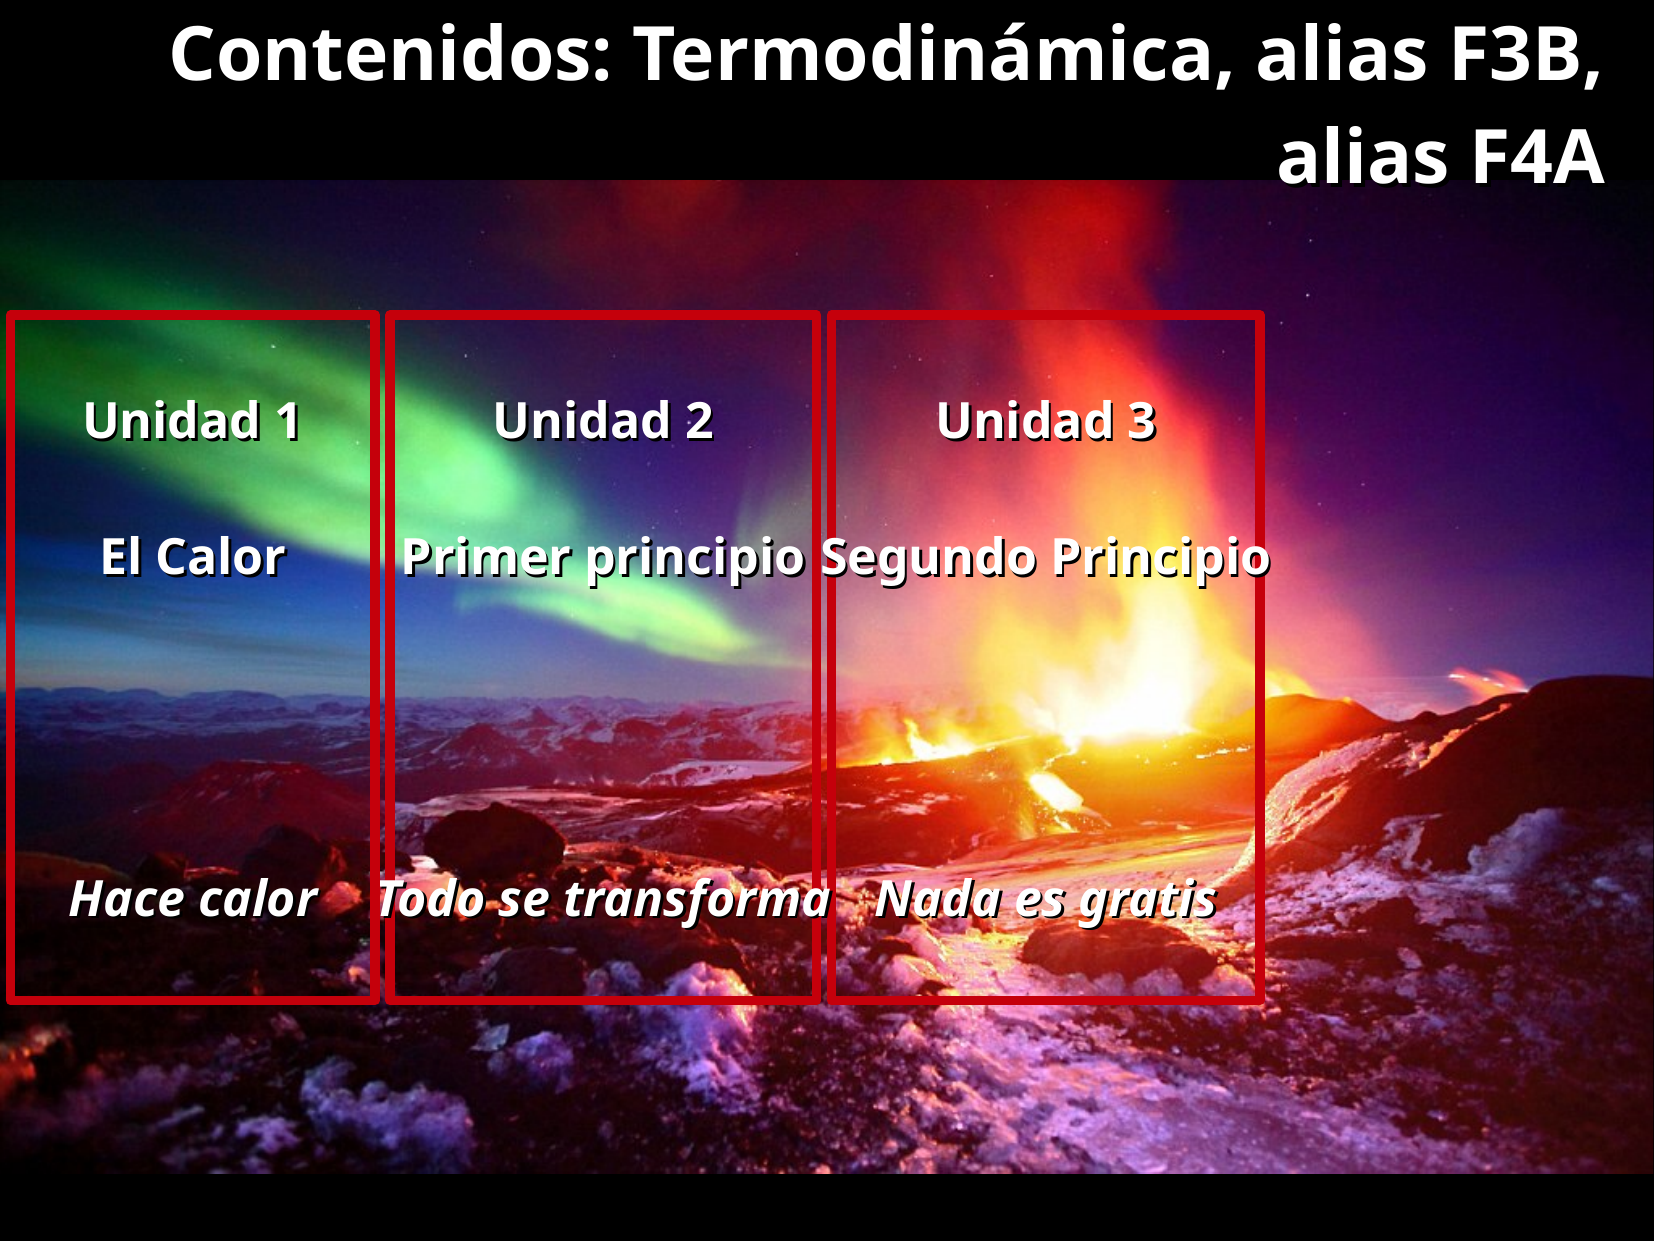

# Contenidos: Termodinámica, alias F3B, alias F4A
Unidad 1
El Calor
Hace calor
Unidad 2
Primer principio
Todo se transforma
Unidad 3
Segundo Principio
Nada es gratis
May 07, 2020
H. Asorey - F3B 2020
2